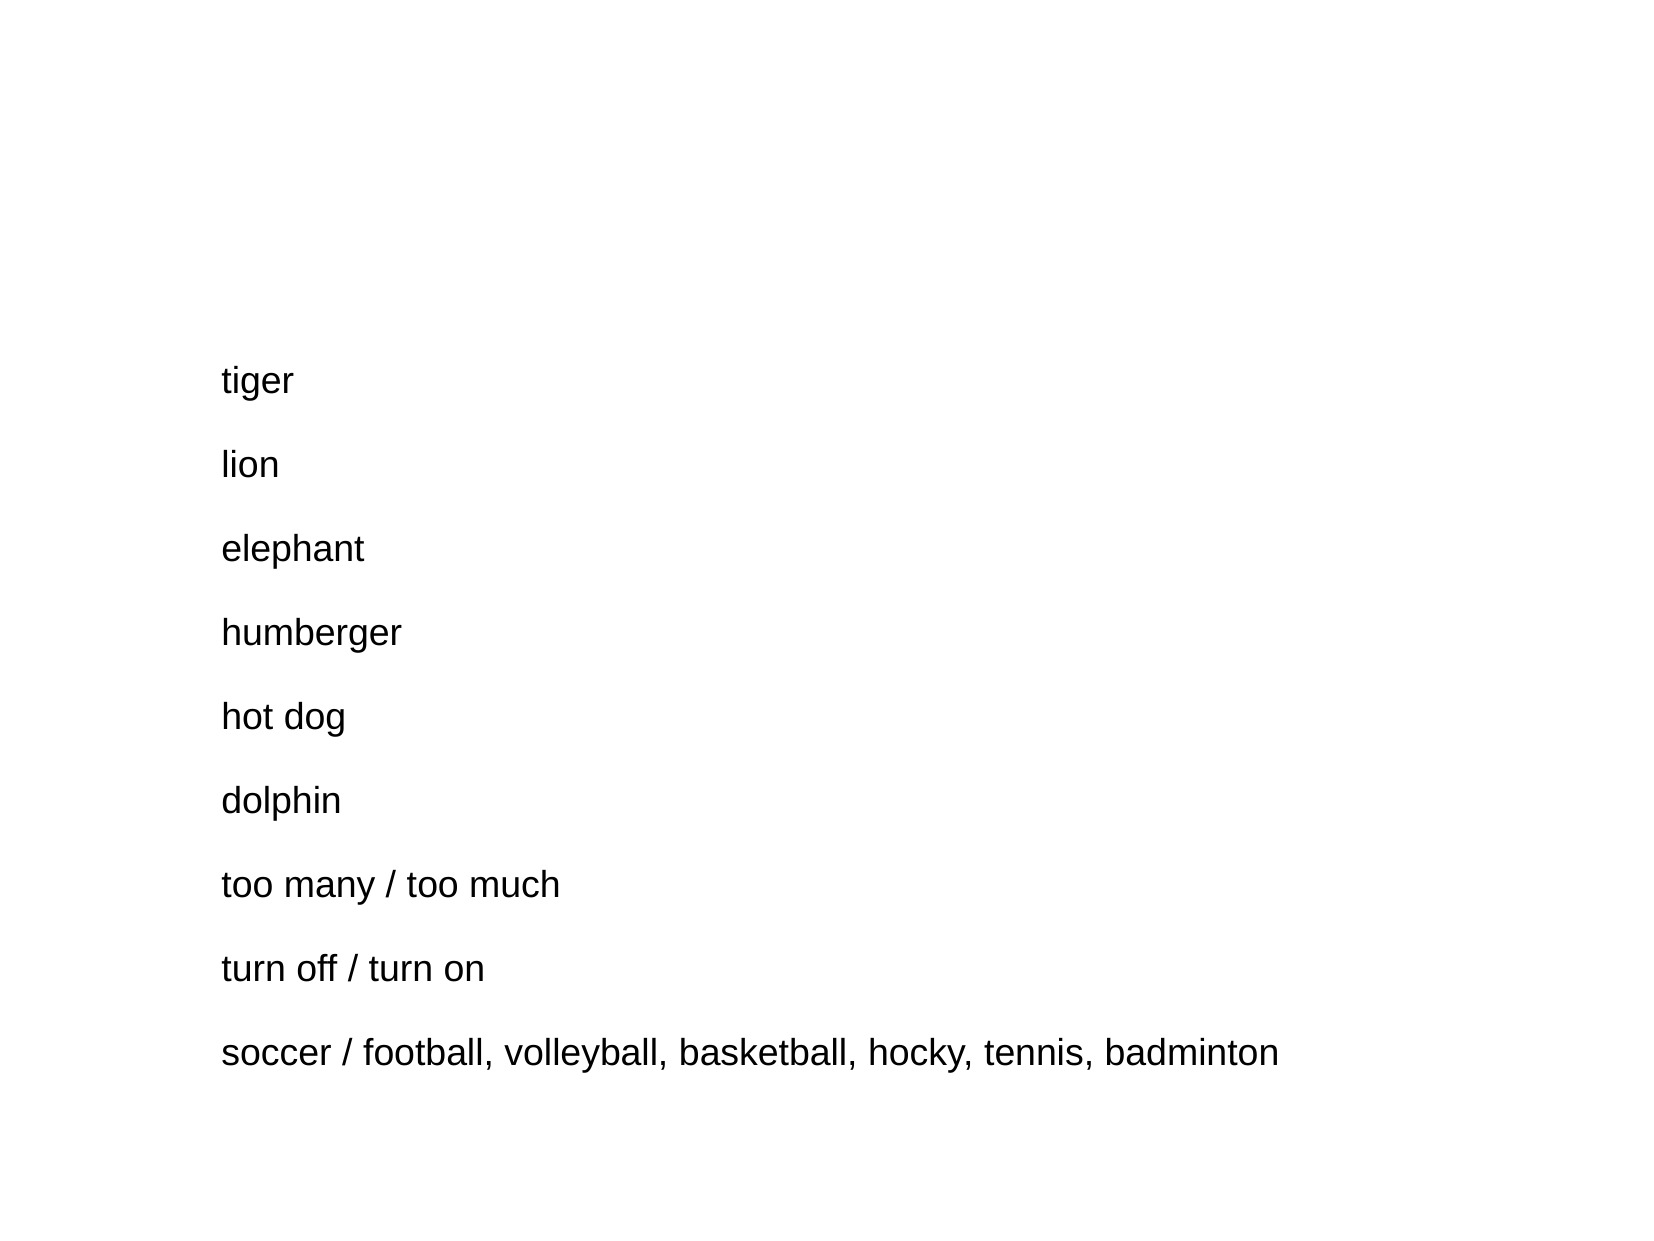

tiger
lion
elephant
humberger
hot dog
dolphin
too many / too much
turn off / turn on
soccer / football, volleyball, basketball, hocky, tennis, badminton